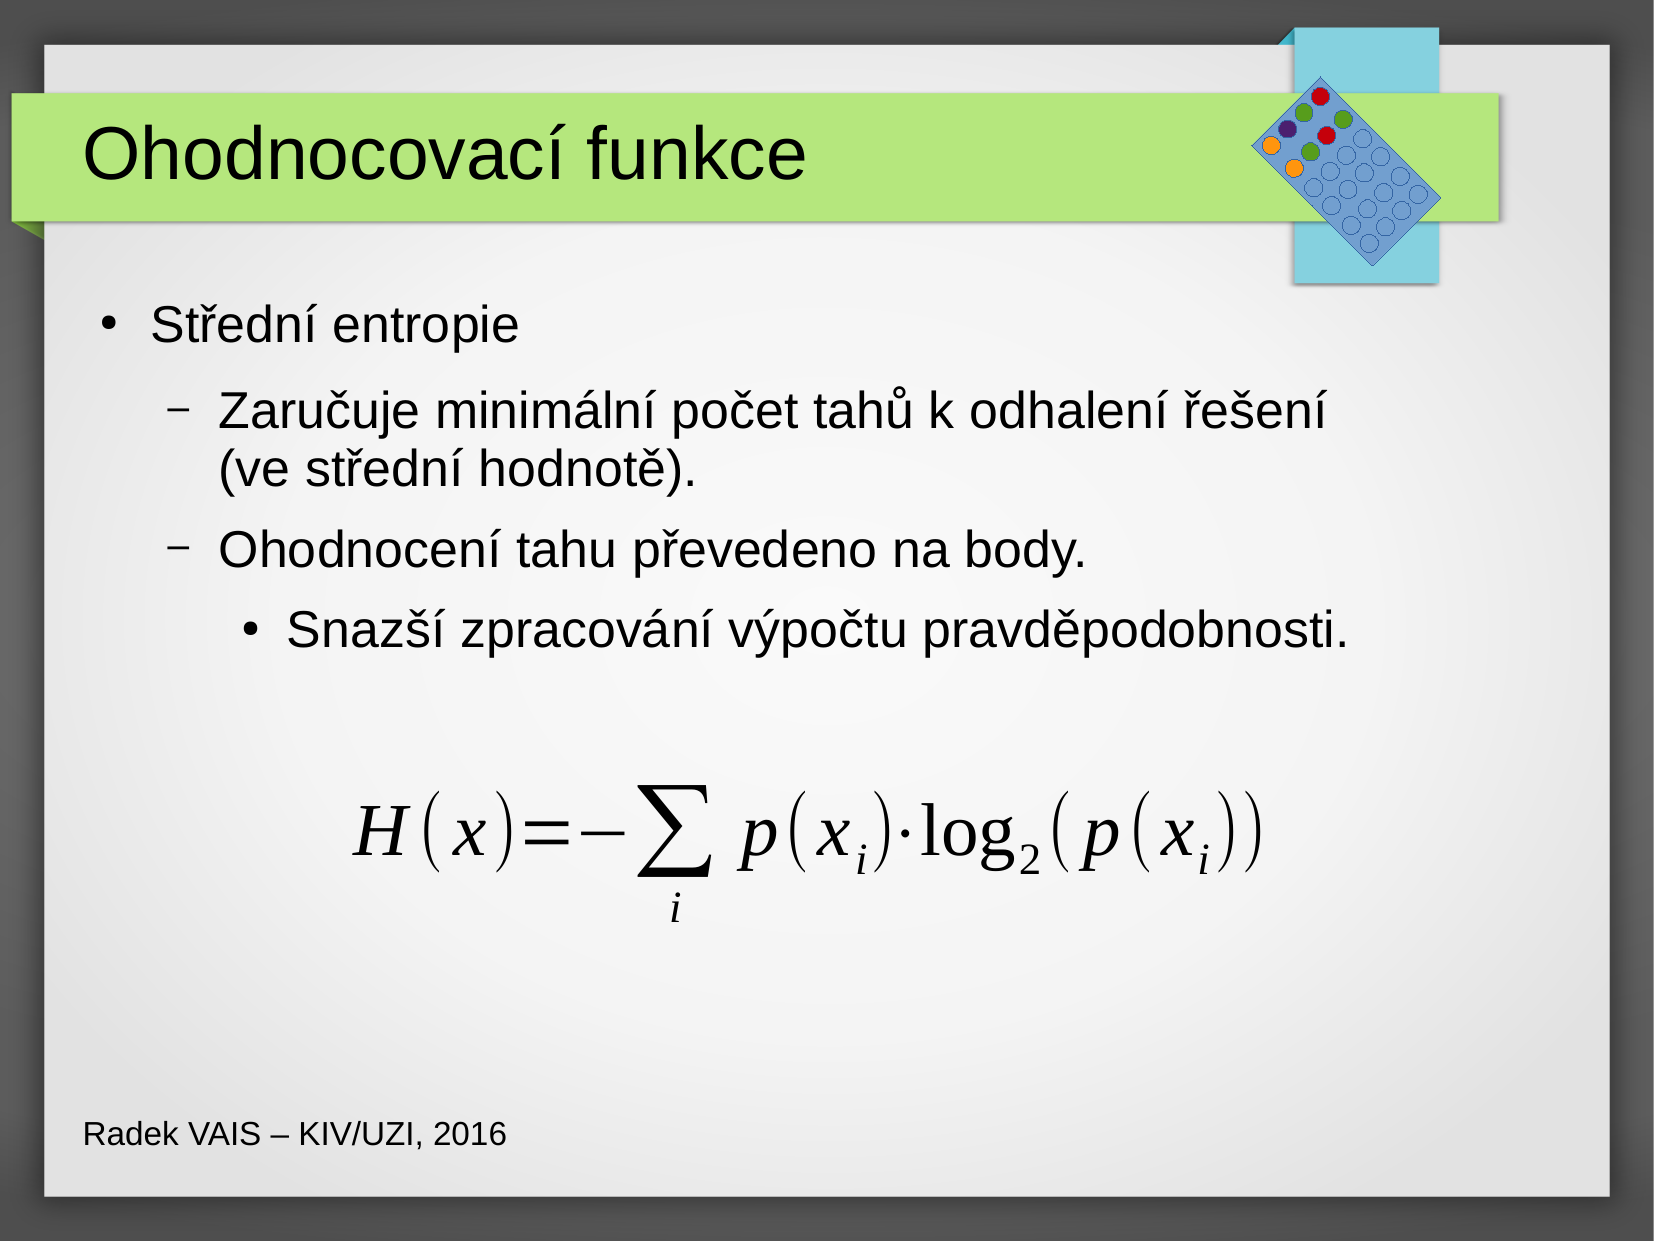

# Ohodnocovací funkce
Střední entropie
Zaručuje minimální počet tahů k odhalení řešení
(ve střední hodnotě).
Ohodnocení tahu převedeno na body.
Snazší zpracování výpočtu pravděpodobnosti.
Radek VAIS – KIV/UZI, 2016